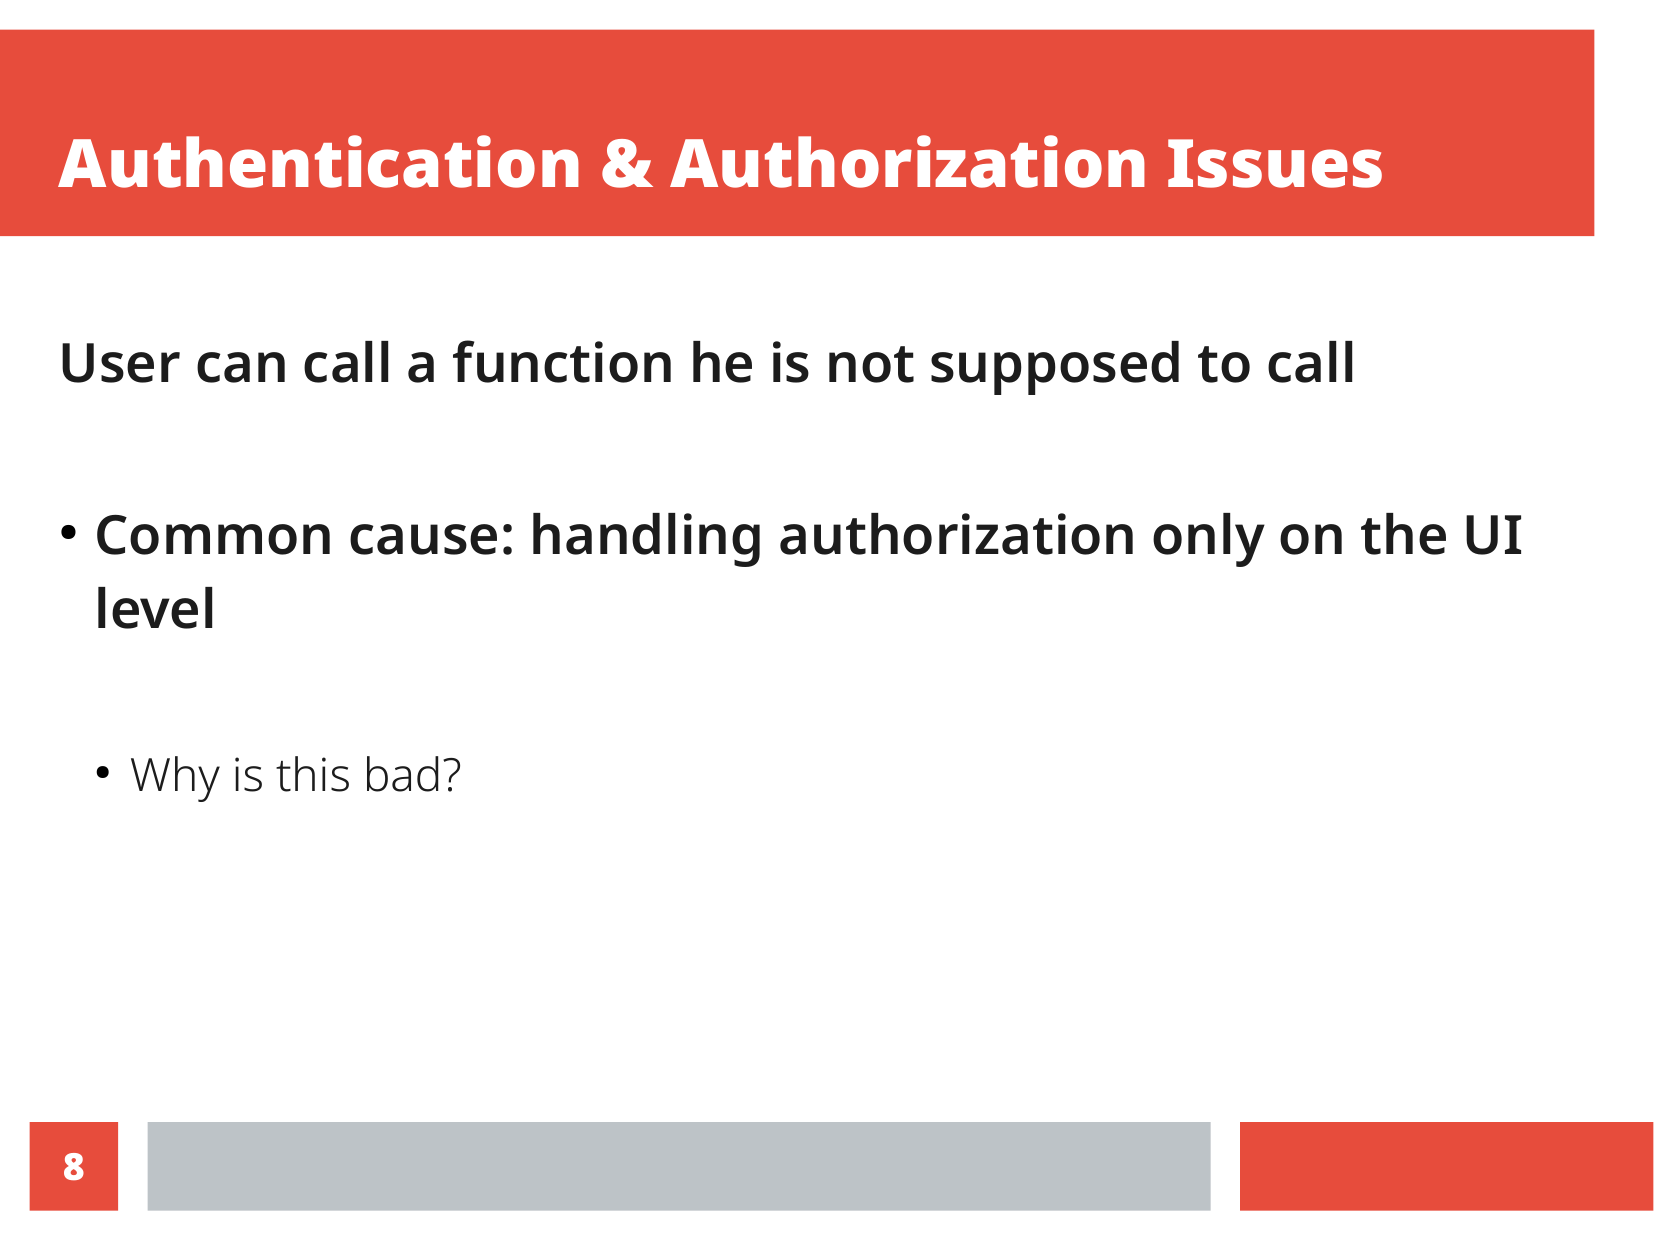

# Authentication & Authorization Issues
User can call a function he is not supposed to call
Common cause: handling authorization only on the UI level
Why is this bad?
8